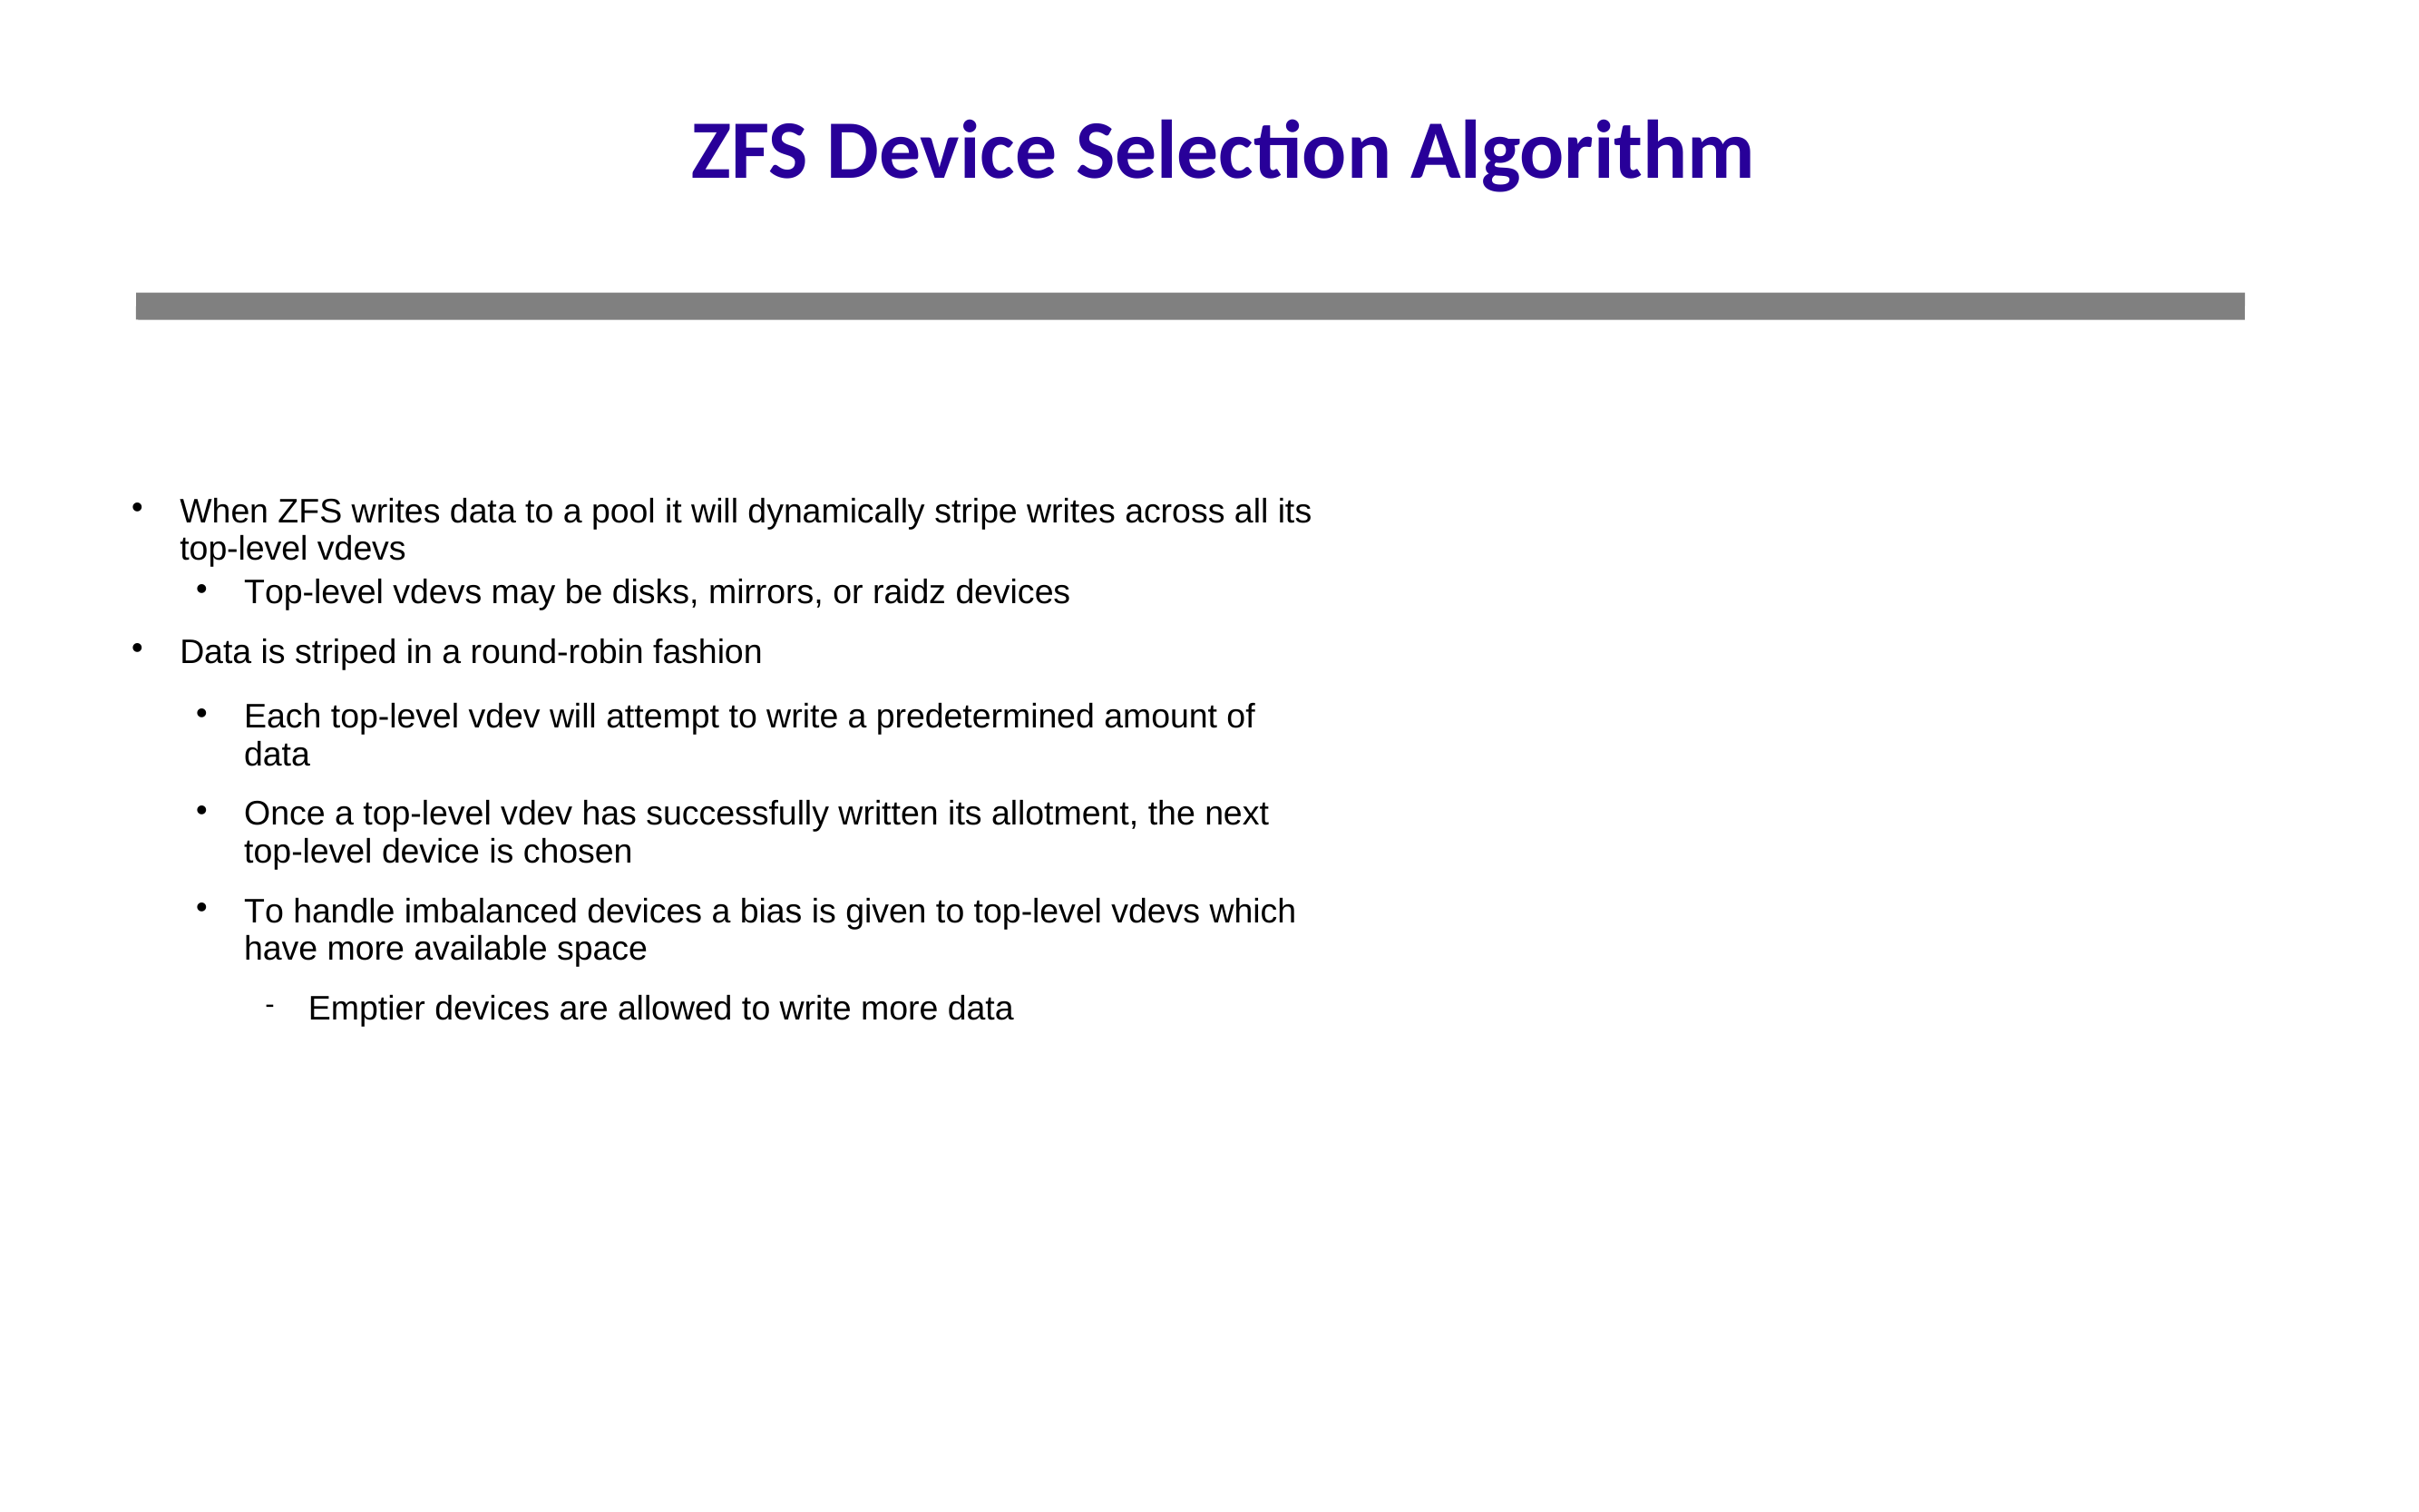

# ZFS Device Selection Algorithm
When ZFS writes data to a pool it will dynamically stripe writes across all its top-level vdevs
Top-level vdevs may be disks, mirrors, or raidz devices
Data is striped in a round-robin fashion
Each top-level vdev will attempt to write a predetermined amount of data
Once a top-level vdev has successfully written its allotment, the next top-level device is chosen
To handle imbalanced devices a bias is given to top-level vdevs which have more available space
Emptier devices are allowed to write more data